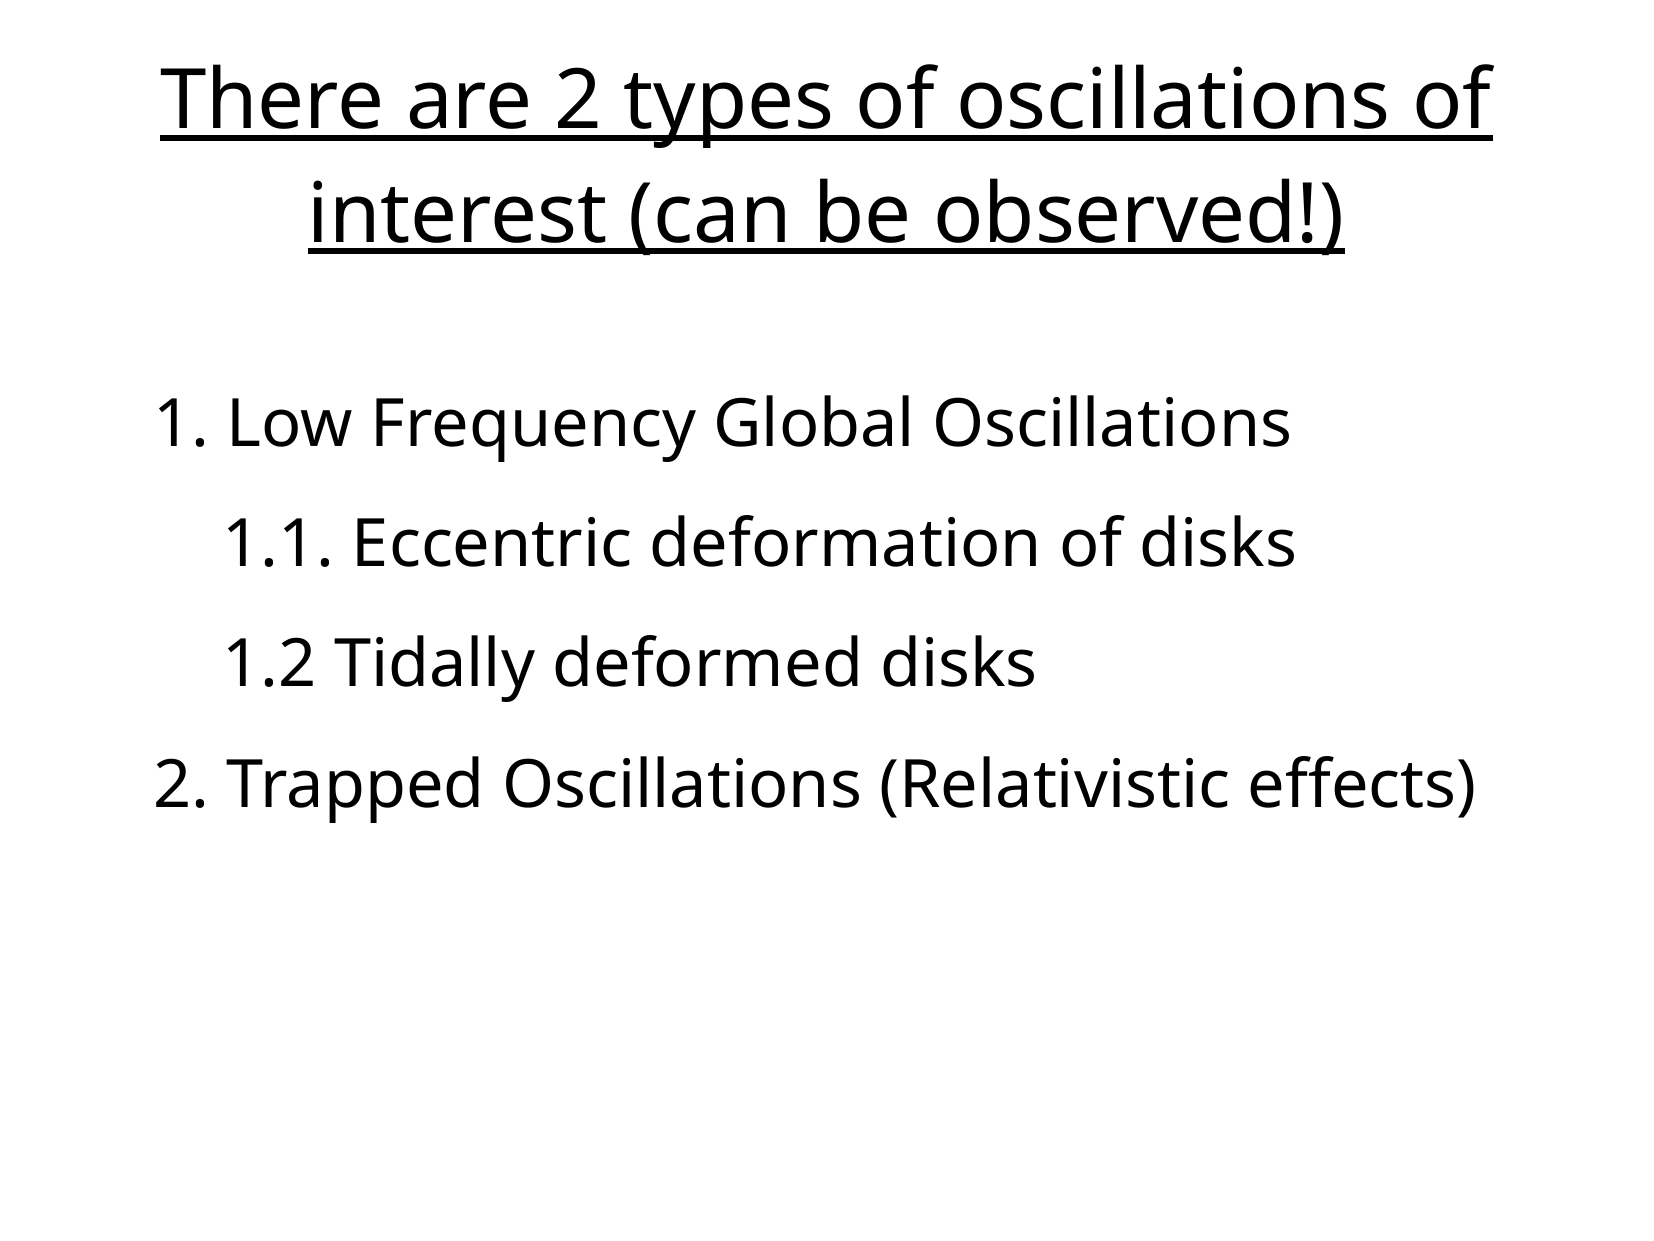

# There are 2 types of oscillations of interest (can be observed!)
1. Low Frequency Global Oscillations
 1.1. Eccentric deformation of disks
 1.2 Tidally deformed disks
2. Trapped Oscillations (Relativistic effects)